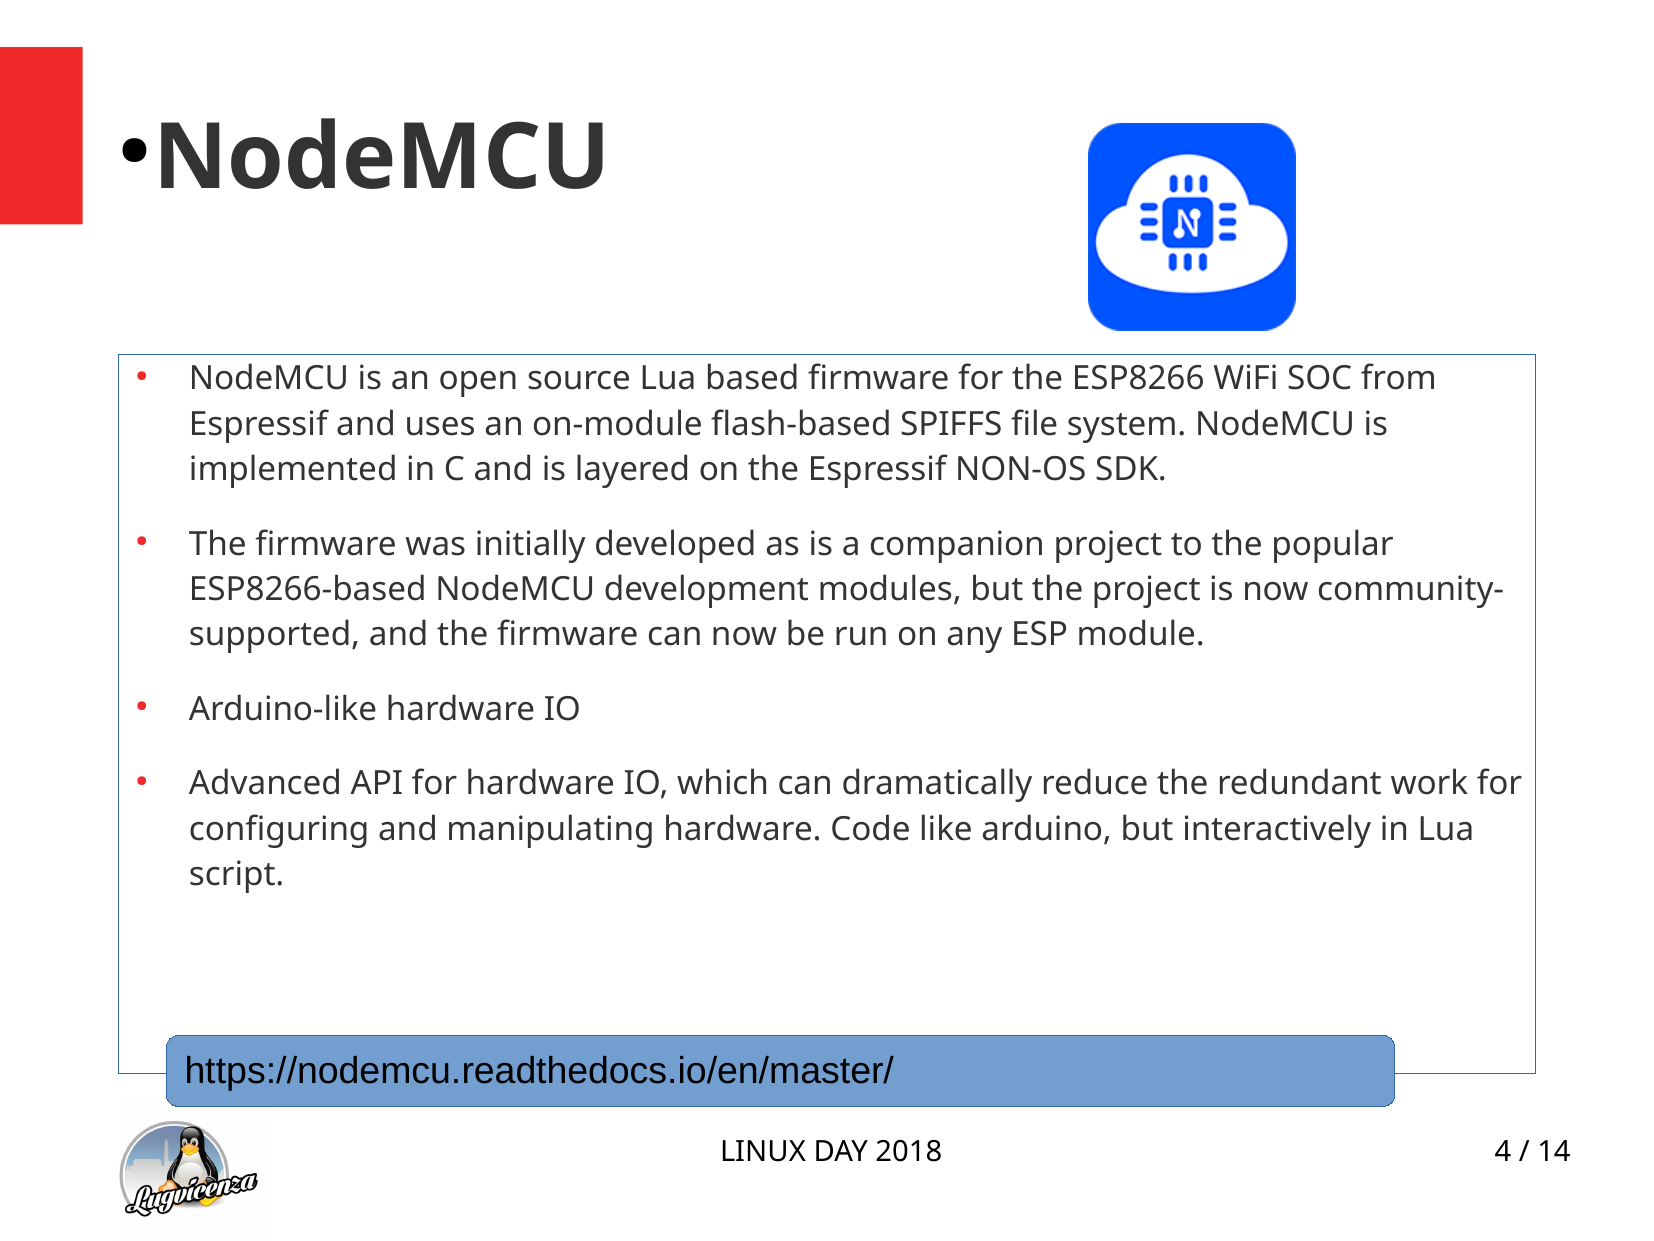

# NodeMCU
NodeMCU is an open source Lua based firmware for the ESP8266 WiFi SOC from Espressif and uses an on-module flash-based SPIFFS file system. NodeMCU is implemented in C and is layered on the Espressif NON-OS SDK.
The firmware was initially developed as is a companion project to the popular ESP8266-based NodeMCU development modules, but the project is now community-supported, and the firmware can now be run on any ESP module.
Arduino-like hardware IO
Advanced API for hardware IO, which can dramatically reduce the redundant work for configuring and manipulating hardware. Code like arduino, but interactively in Lua script.
https://nodemcu.readthedocs.io/en/master/
4